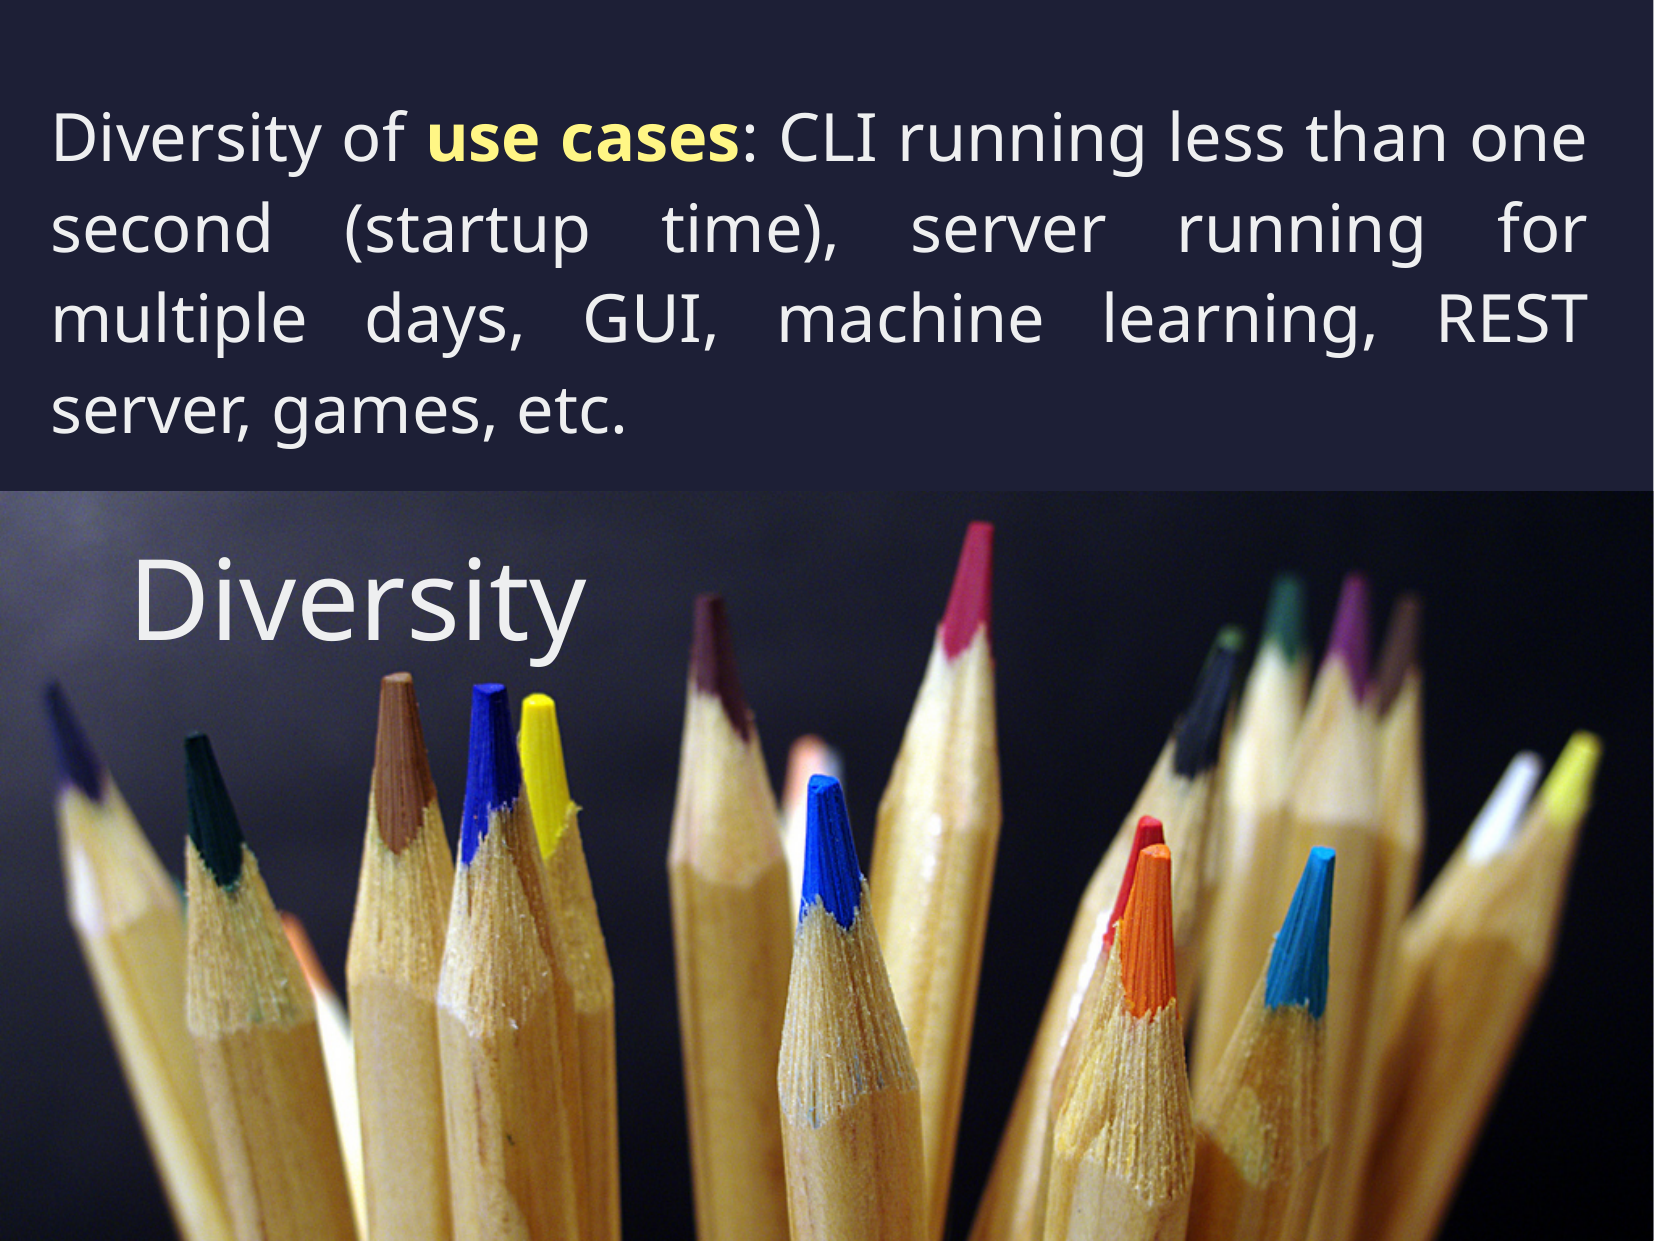

Diversity of use cases: CLI running less than one second (startup time), server running for multiple days, GUI, machine learning, REST server, games, etc.
Diversity